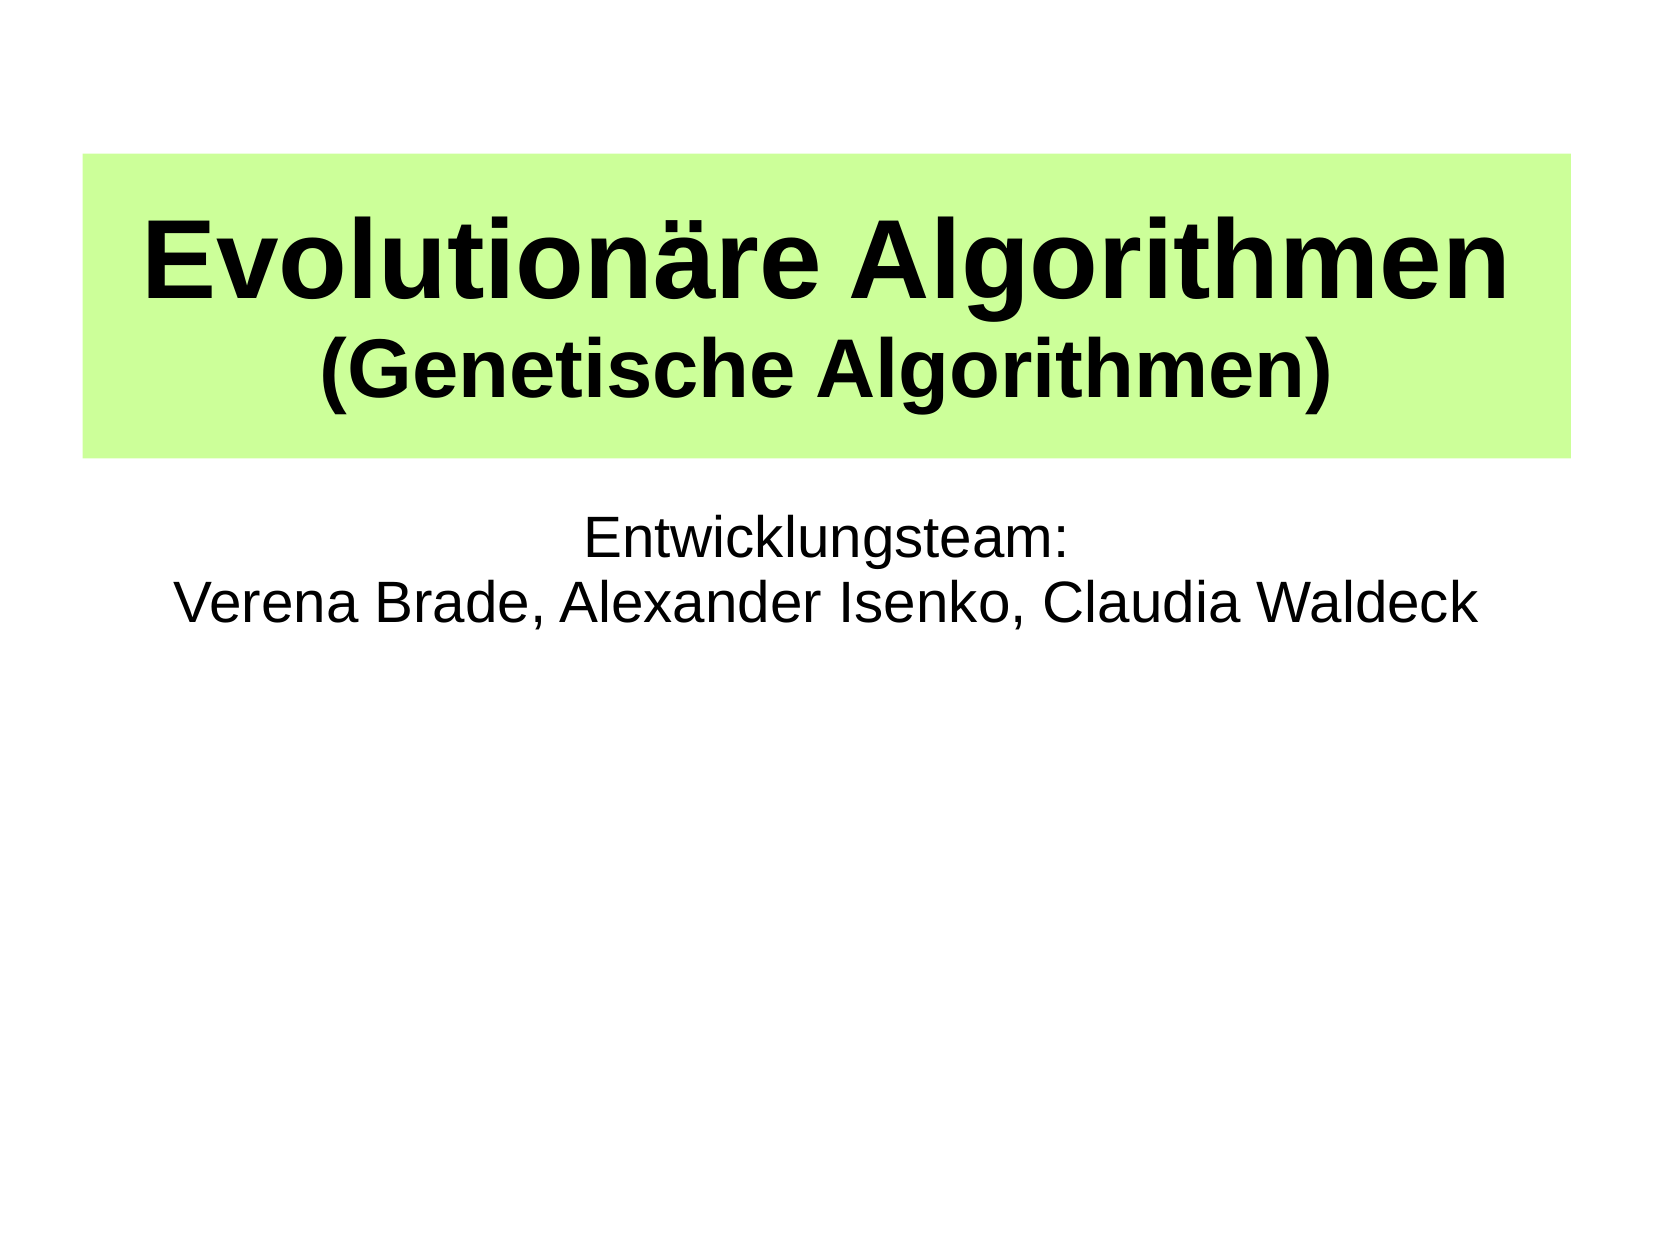

# Evolutionäre Algorithmen (Genetische Algorithmen)
Entwicklungsteam:
Verena Brade, Alexander Isenko, Claudia Waldeck